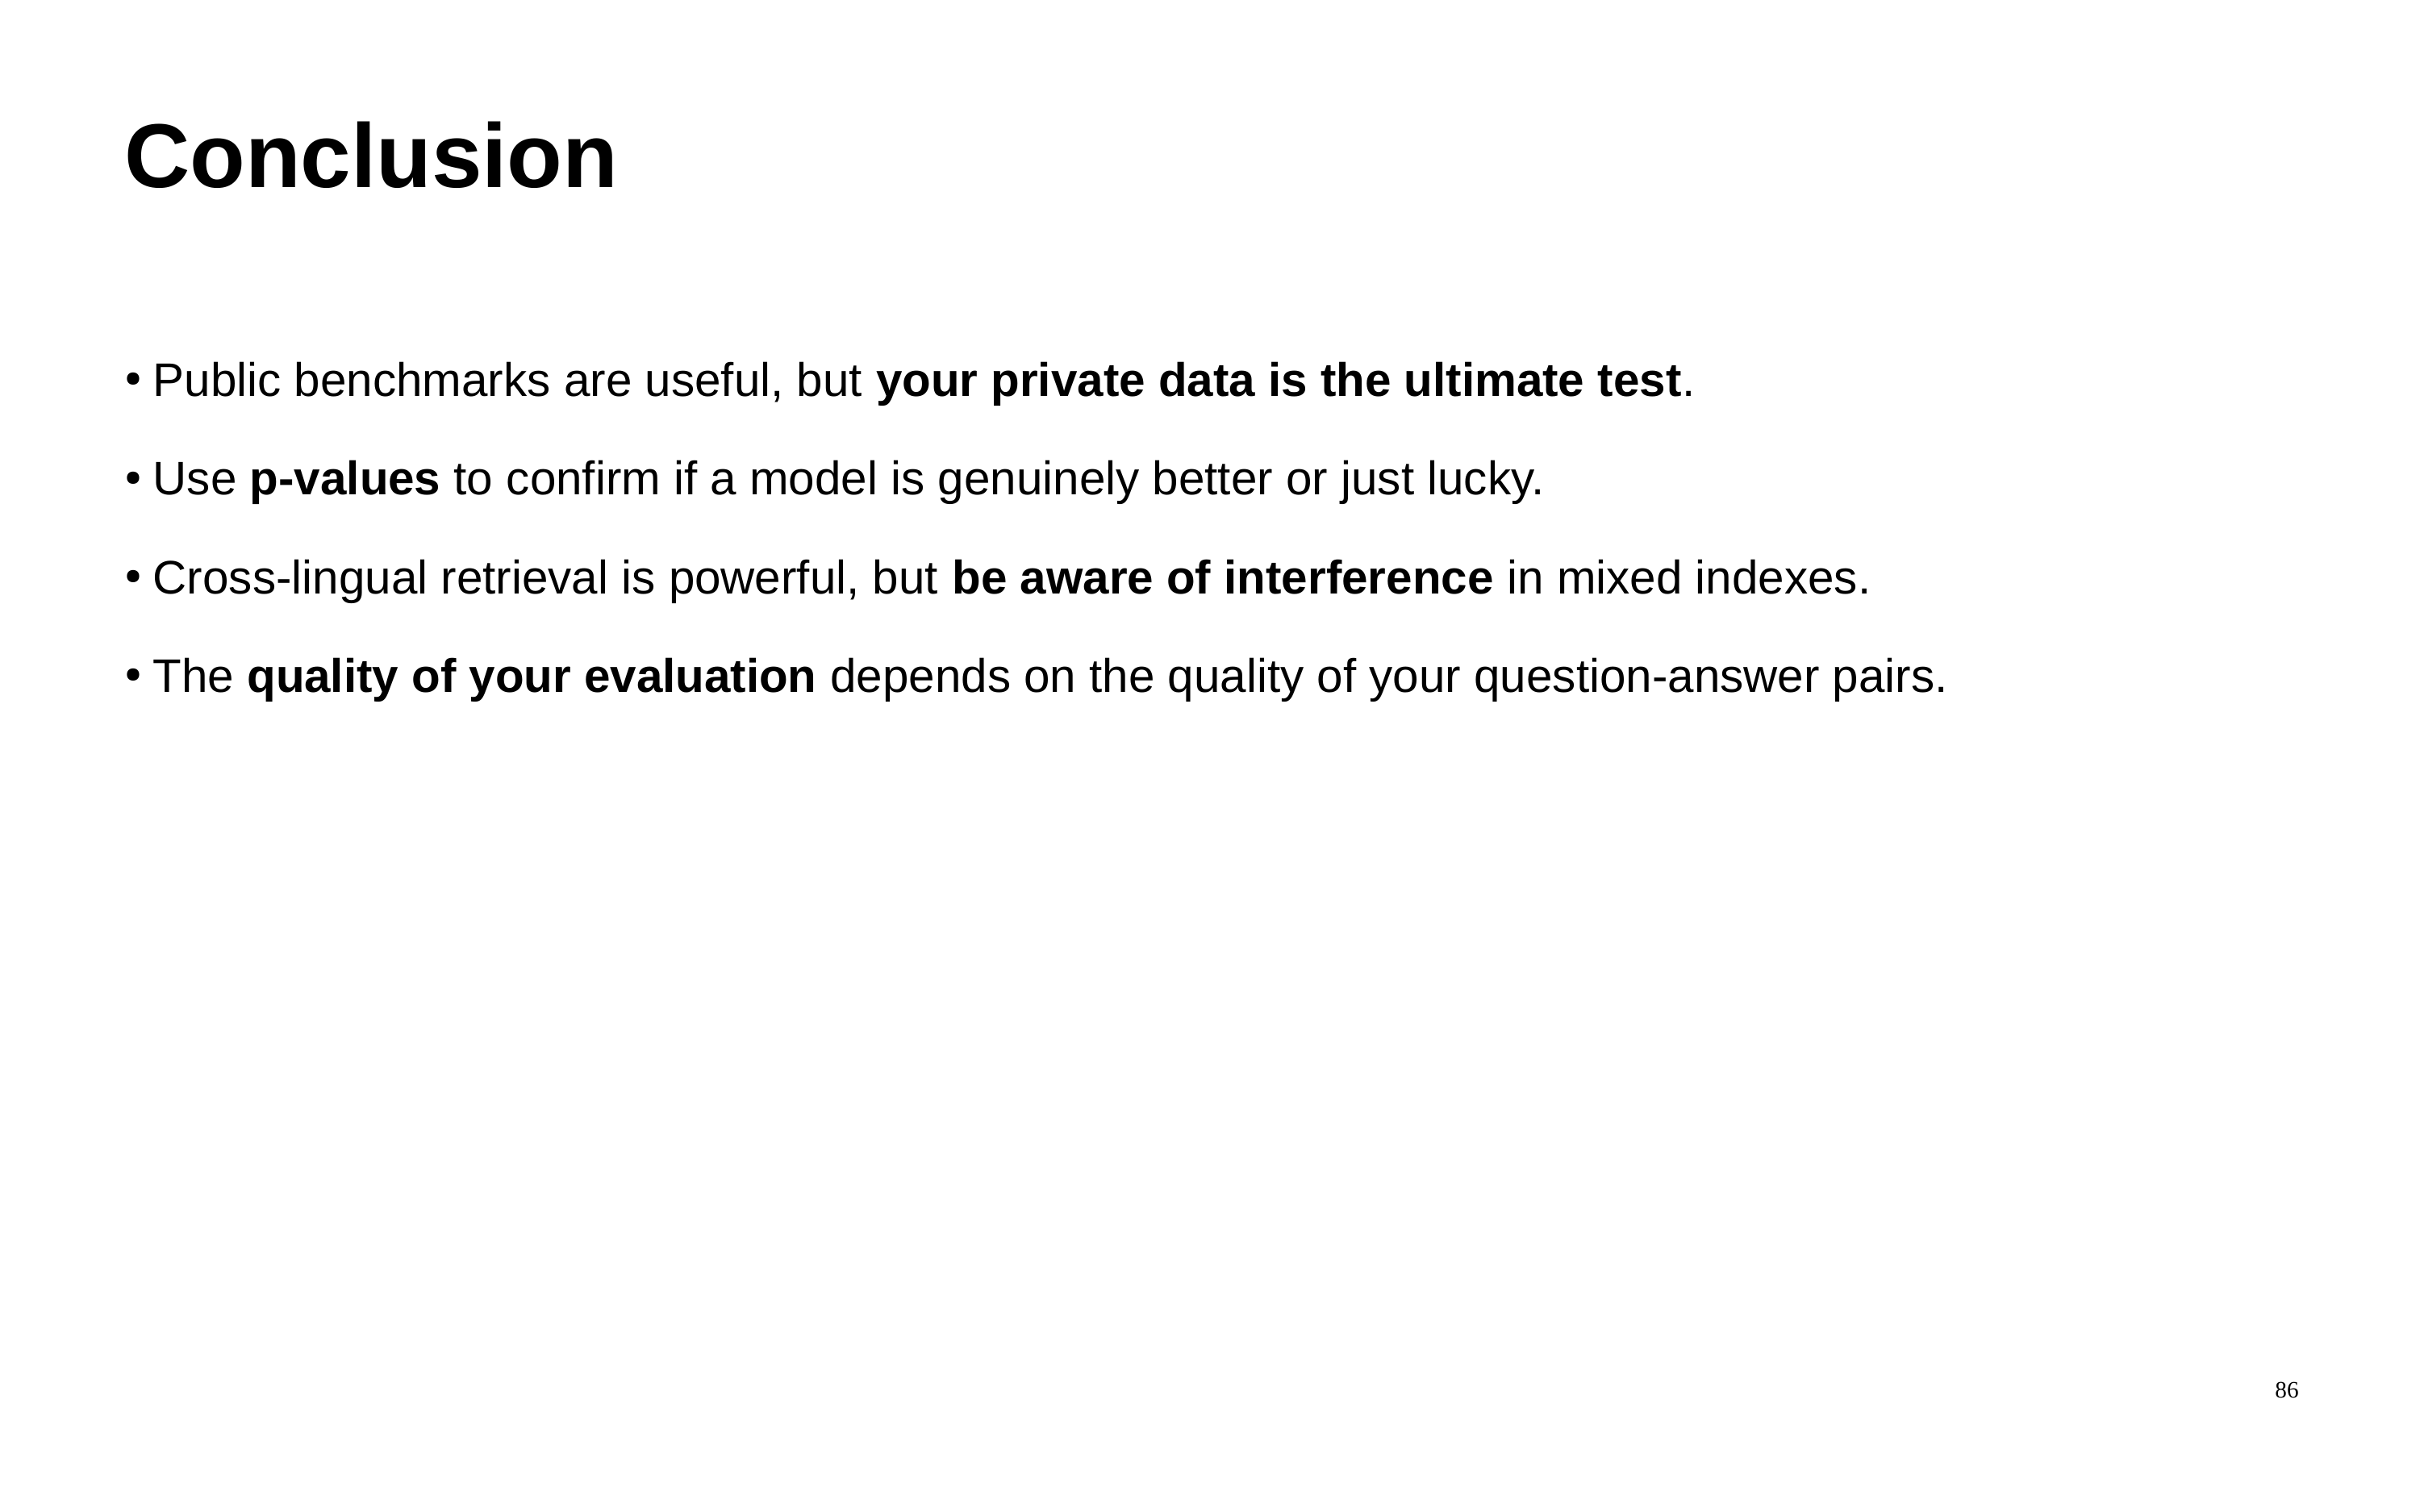

Conclusion
Public benchmarks are useful, but your private data is the ultimate test.
Use p-values to confirm if a model is genuinely better or just lucky.
Cross-lingual retrieval is powerful, but be aware of interference in mixed indexes.
The quality of your evaluation depends on the quality of your question-answer pairs.
86